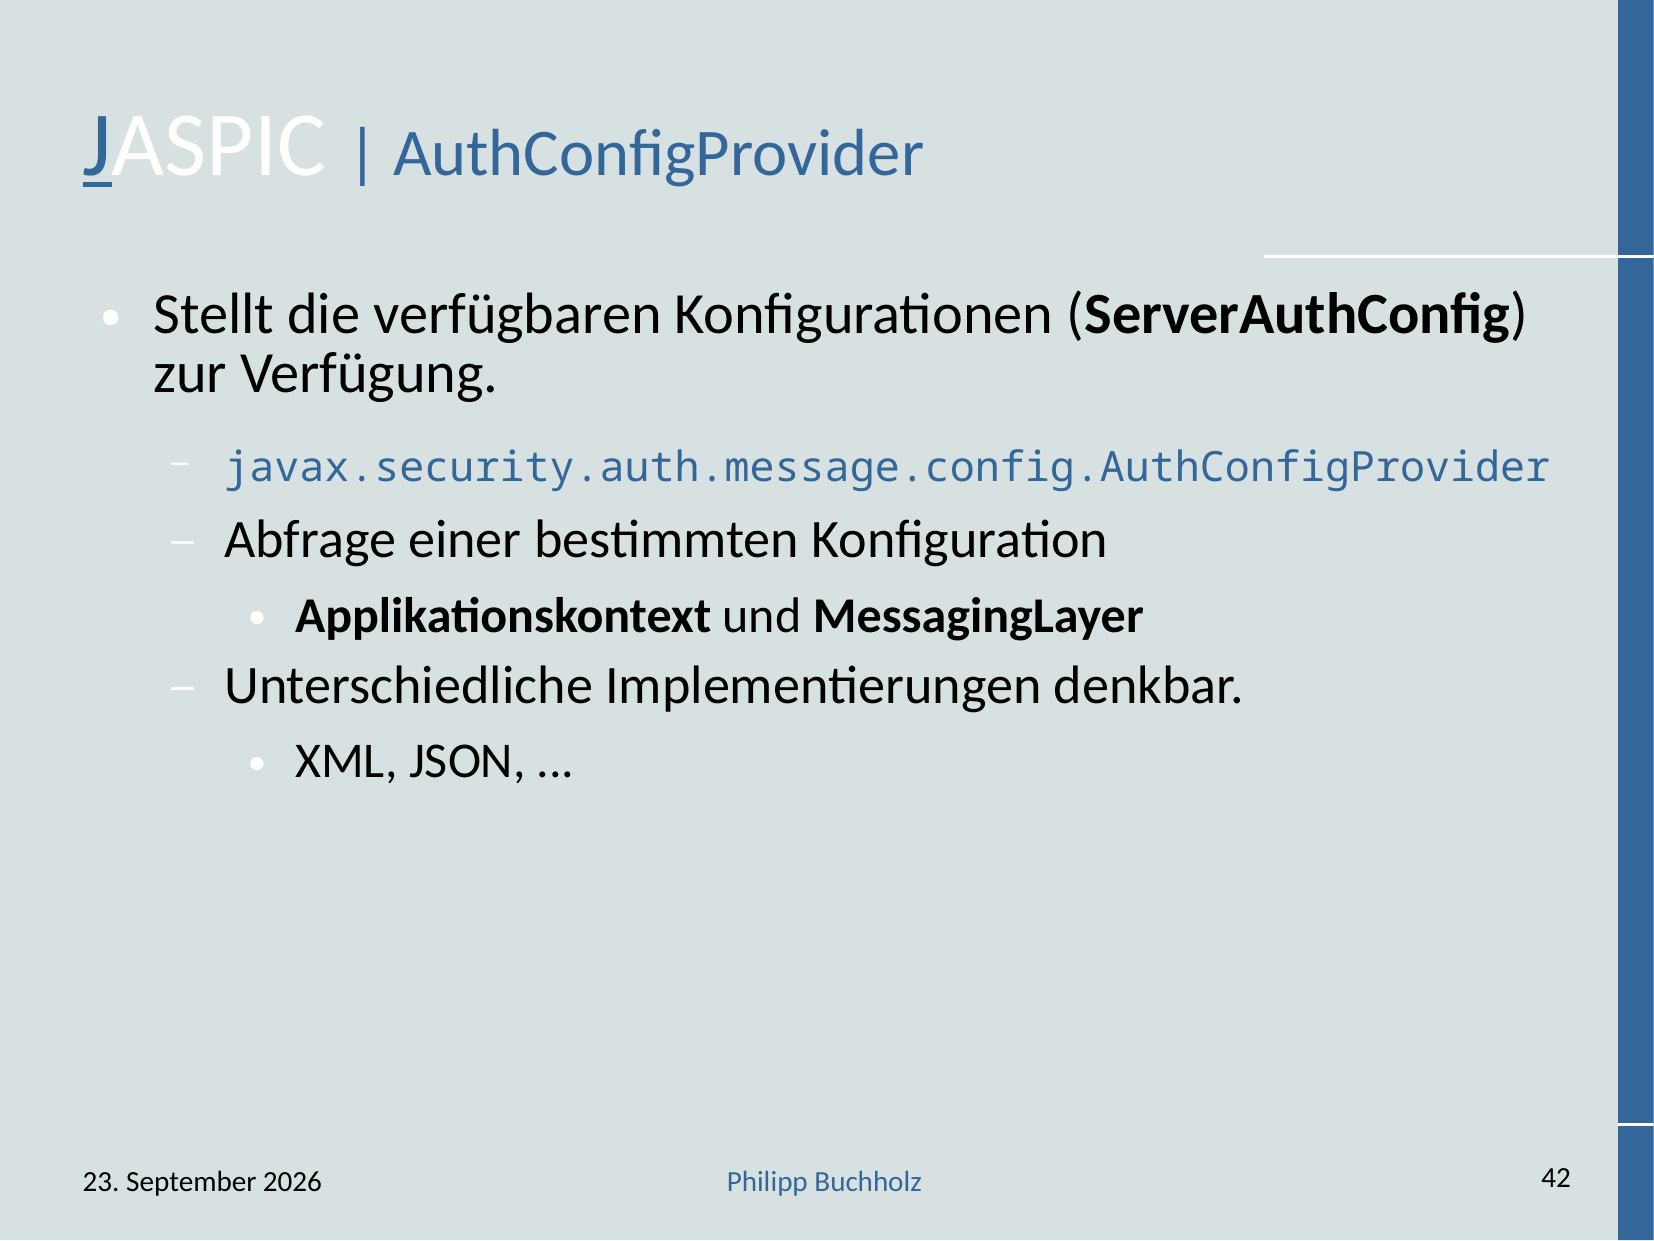

# JASPIC | AuthConfigProvider
Stellt die verfügbaren Konfigurationen (ServerAuthConfig) zur Verfügung.
javax.security.auth.message.config.AuthConfigProvider
Abfrage einer bestimmten Konfiguration
Applikationskontext und MessagingLayer
Unterschiedliche Implementierungen denkbar.
XML, JSON, ...
42